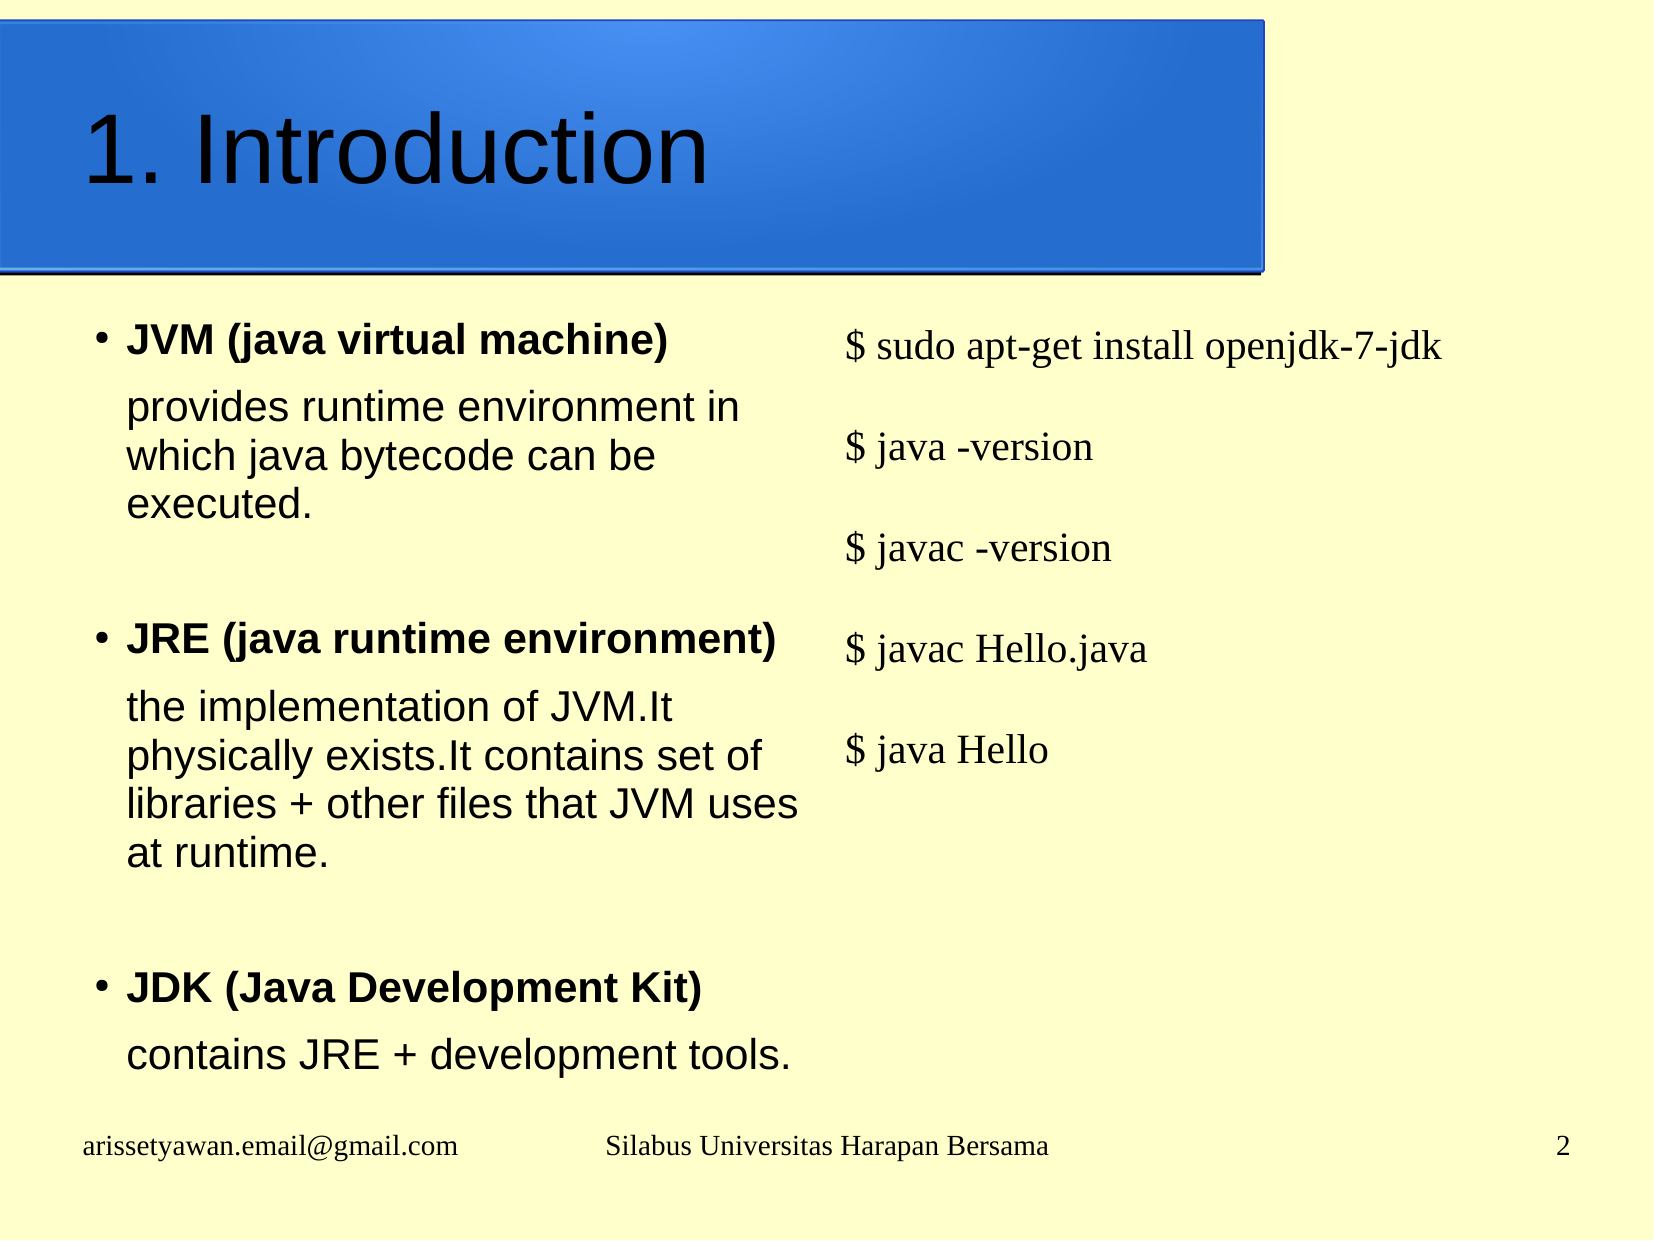

# 1. Introduction
$ sudo apt-get install openjdk-7-jdk
$ java -version
$ javac -version
$ javac Hello.java
$ java Hello
JVM (java virtual machine)
provides runtime environment in which java bytecode can be executed.
JRE (java runtime environment)
the implementation of JVM.It physically exists.It contains set of libraries + other files that JVM uses at runtime.
JDK (Java Development Kit)
contains JRE + development tools.
arissetyawan.email@gmail.com
Silabus Universitas Harapan Bersama
2